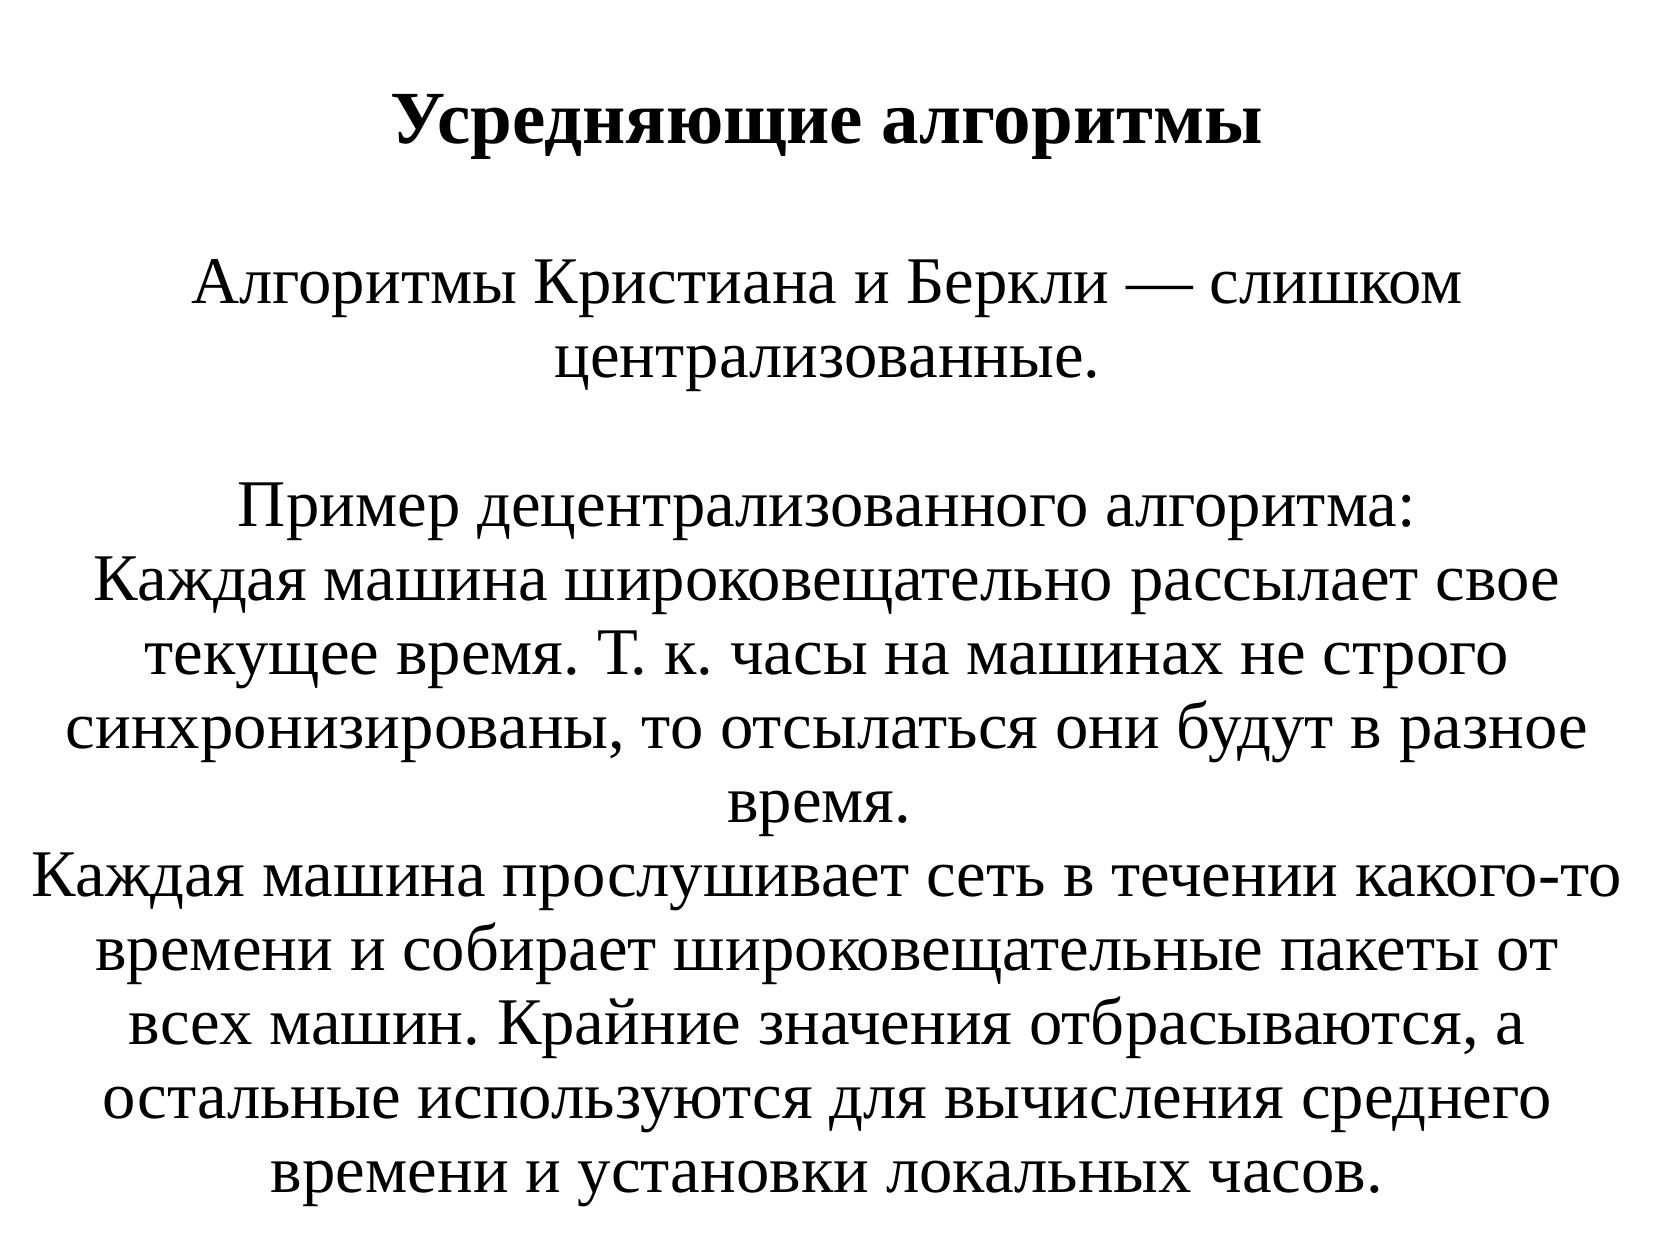

# Усредняющие алгоритмы
Алгоритмы Кристиана и Беркли — слишком централизованные.
Пример децентрализованного алгоритма:
Каждая машина широковещательно рассылает свое текущее время. Т. к. часы на машинах не строго синхронизированы, то отсылаться они будут в разное время.
Каждая машина прослушивает сеть в течении какого-то времени и собирает широковещательные пакеты от всех машин. Крайние значения отбрасываются, а остальные используются для вычисления среднего времени и установки локальных часов.